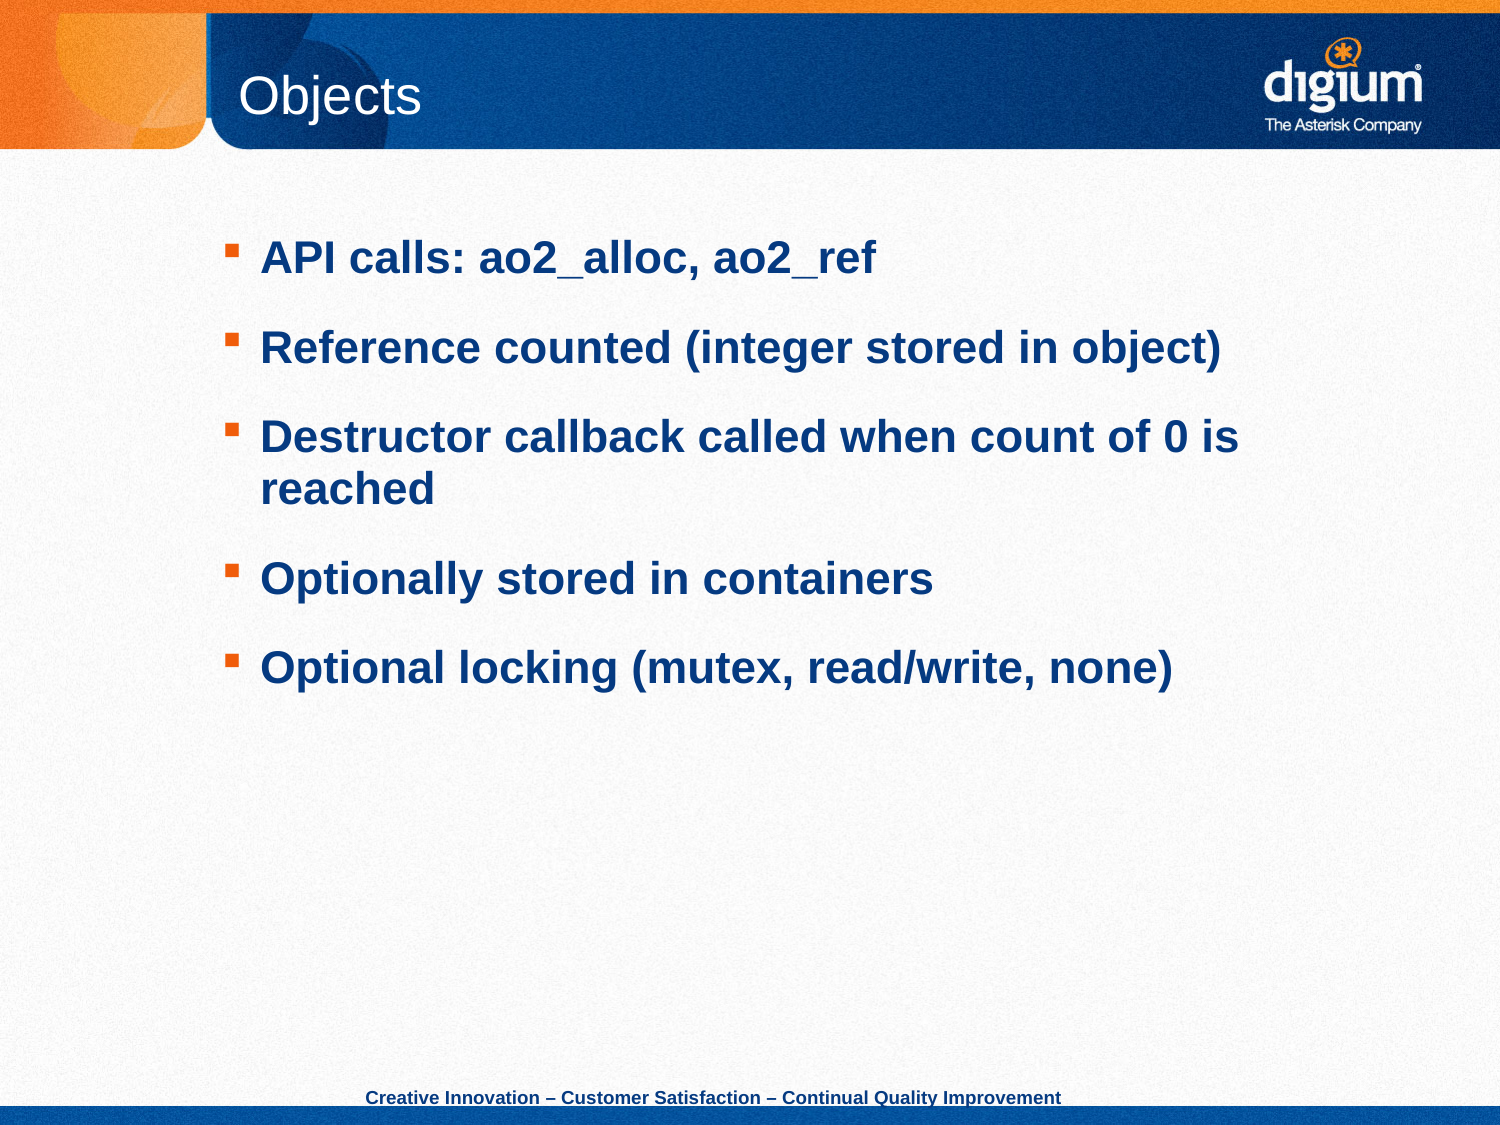

# Objects
API calls: ao2_alloc, ao2_ref
Reference counted (integer stored in object)
Destructor callback called when count of 0 is reached
Optionally stored in containers
Optional locking (mutex, read/write, none)